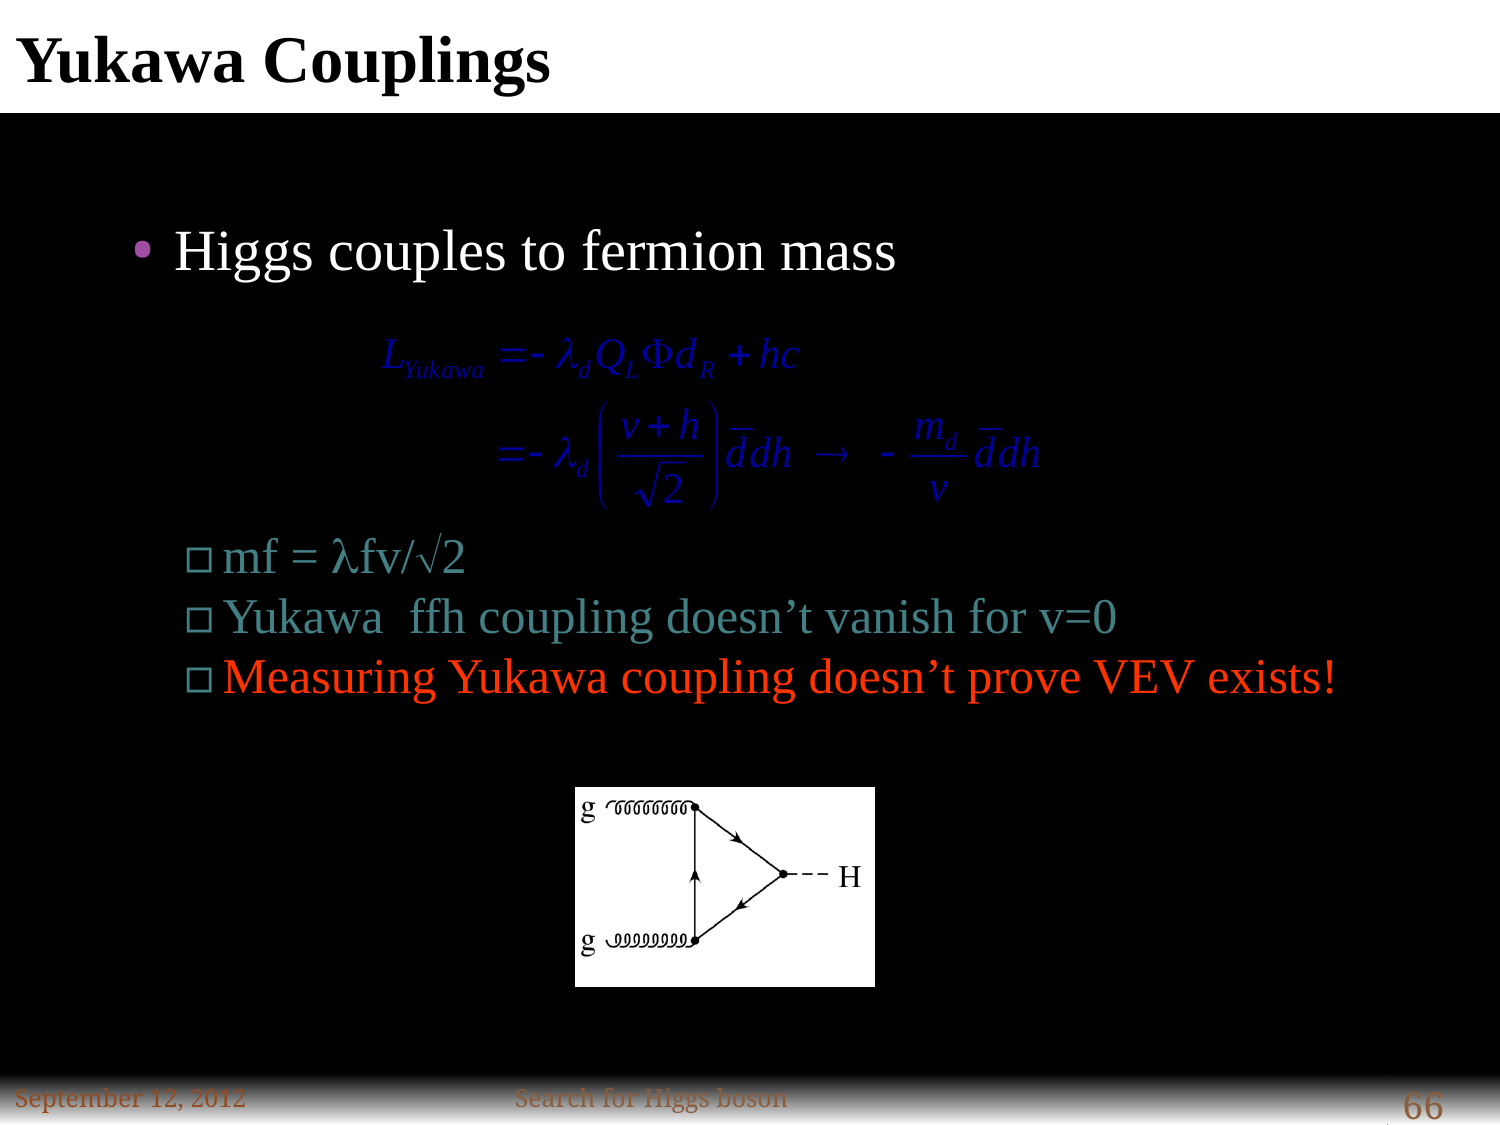

# Yukawa Couplings
Higgs couples to fermion mass
mf = fv/2
Yukawa ffh coupling doesn’t vanish for v=0
Measuring Yukawa coupling doesn’t prove VEV exists!
September 12, 2012
Search for Higgs boson